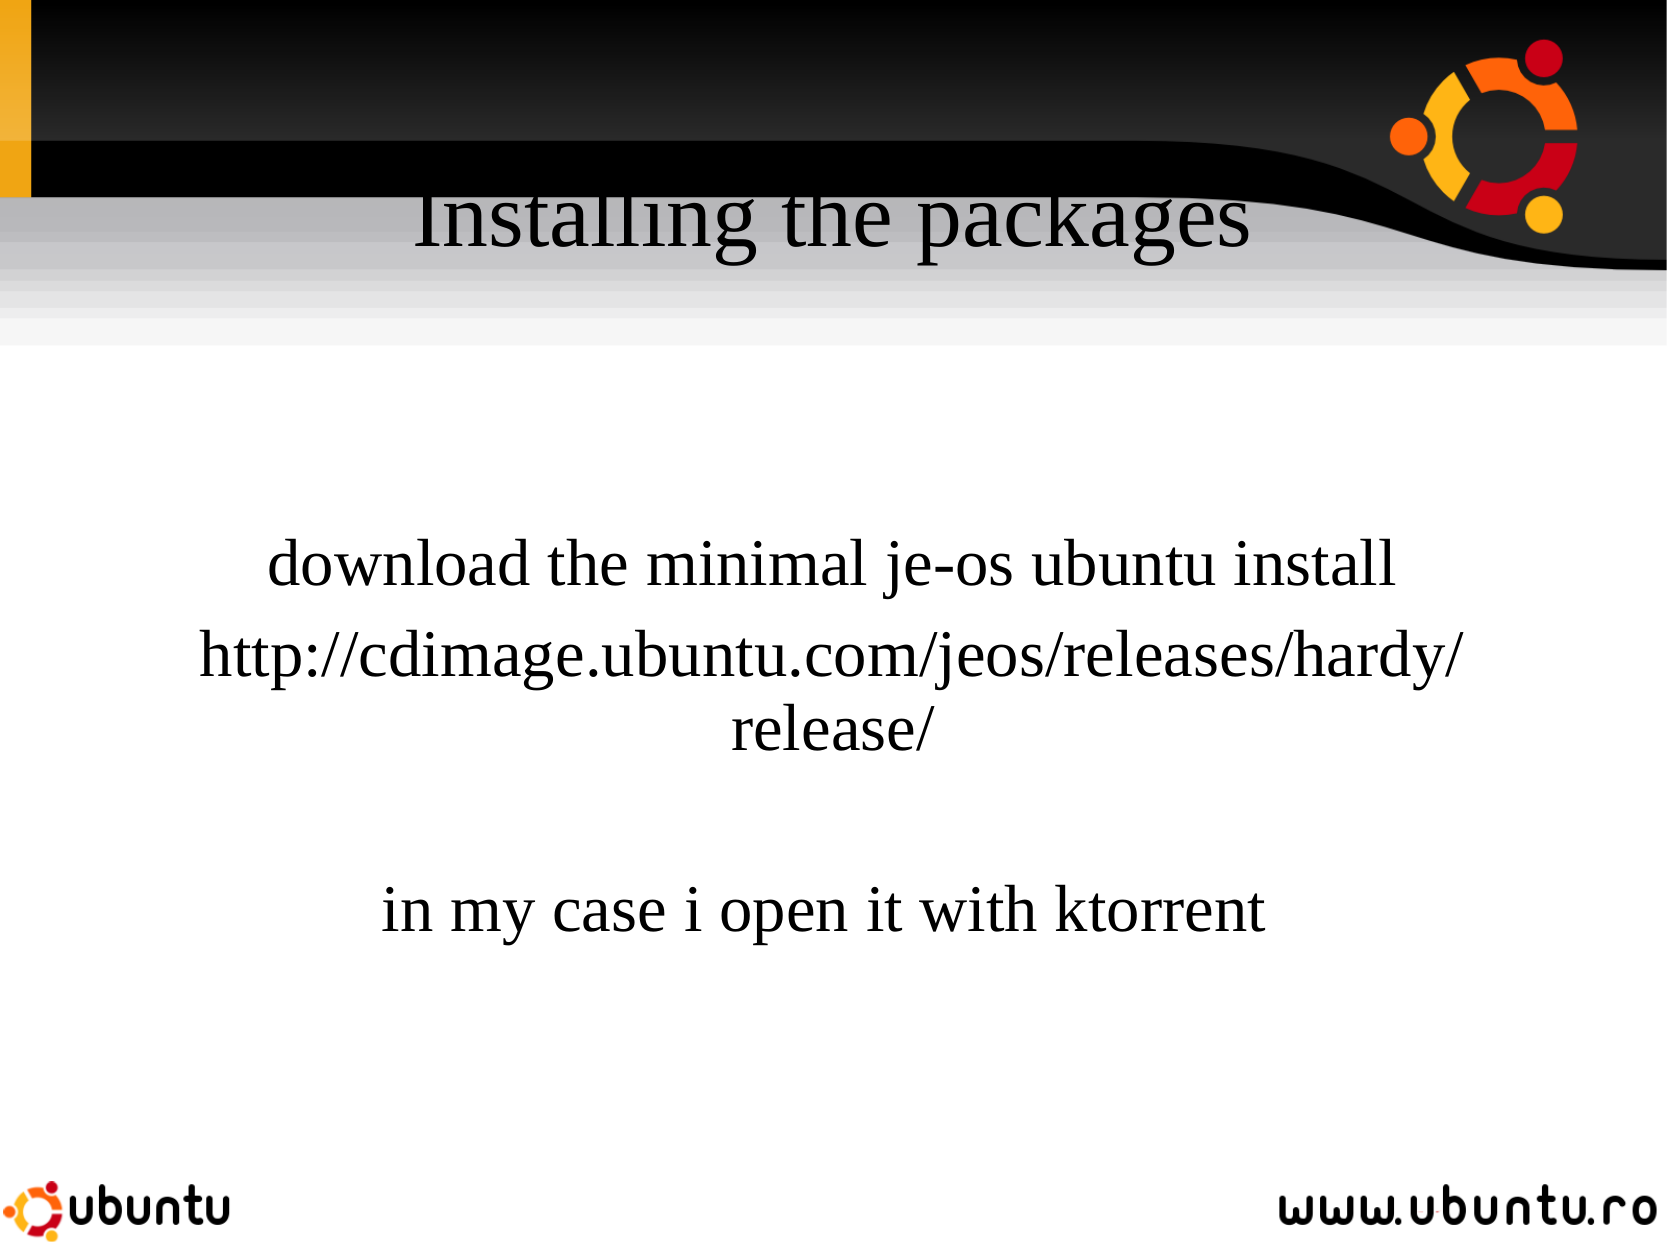

# Installing the packages
download the minimal je-os ubuntu install
http://cdimage.ubuntu.com/jeos/releases/hardy/release/
in my case i open it with ktorrent